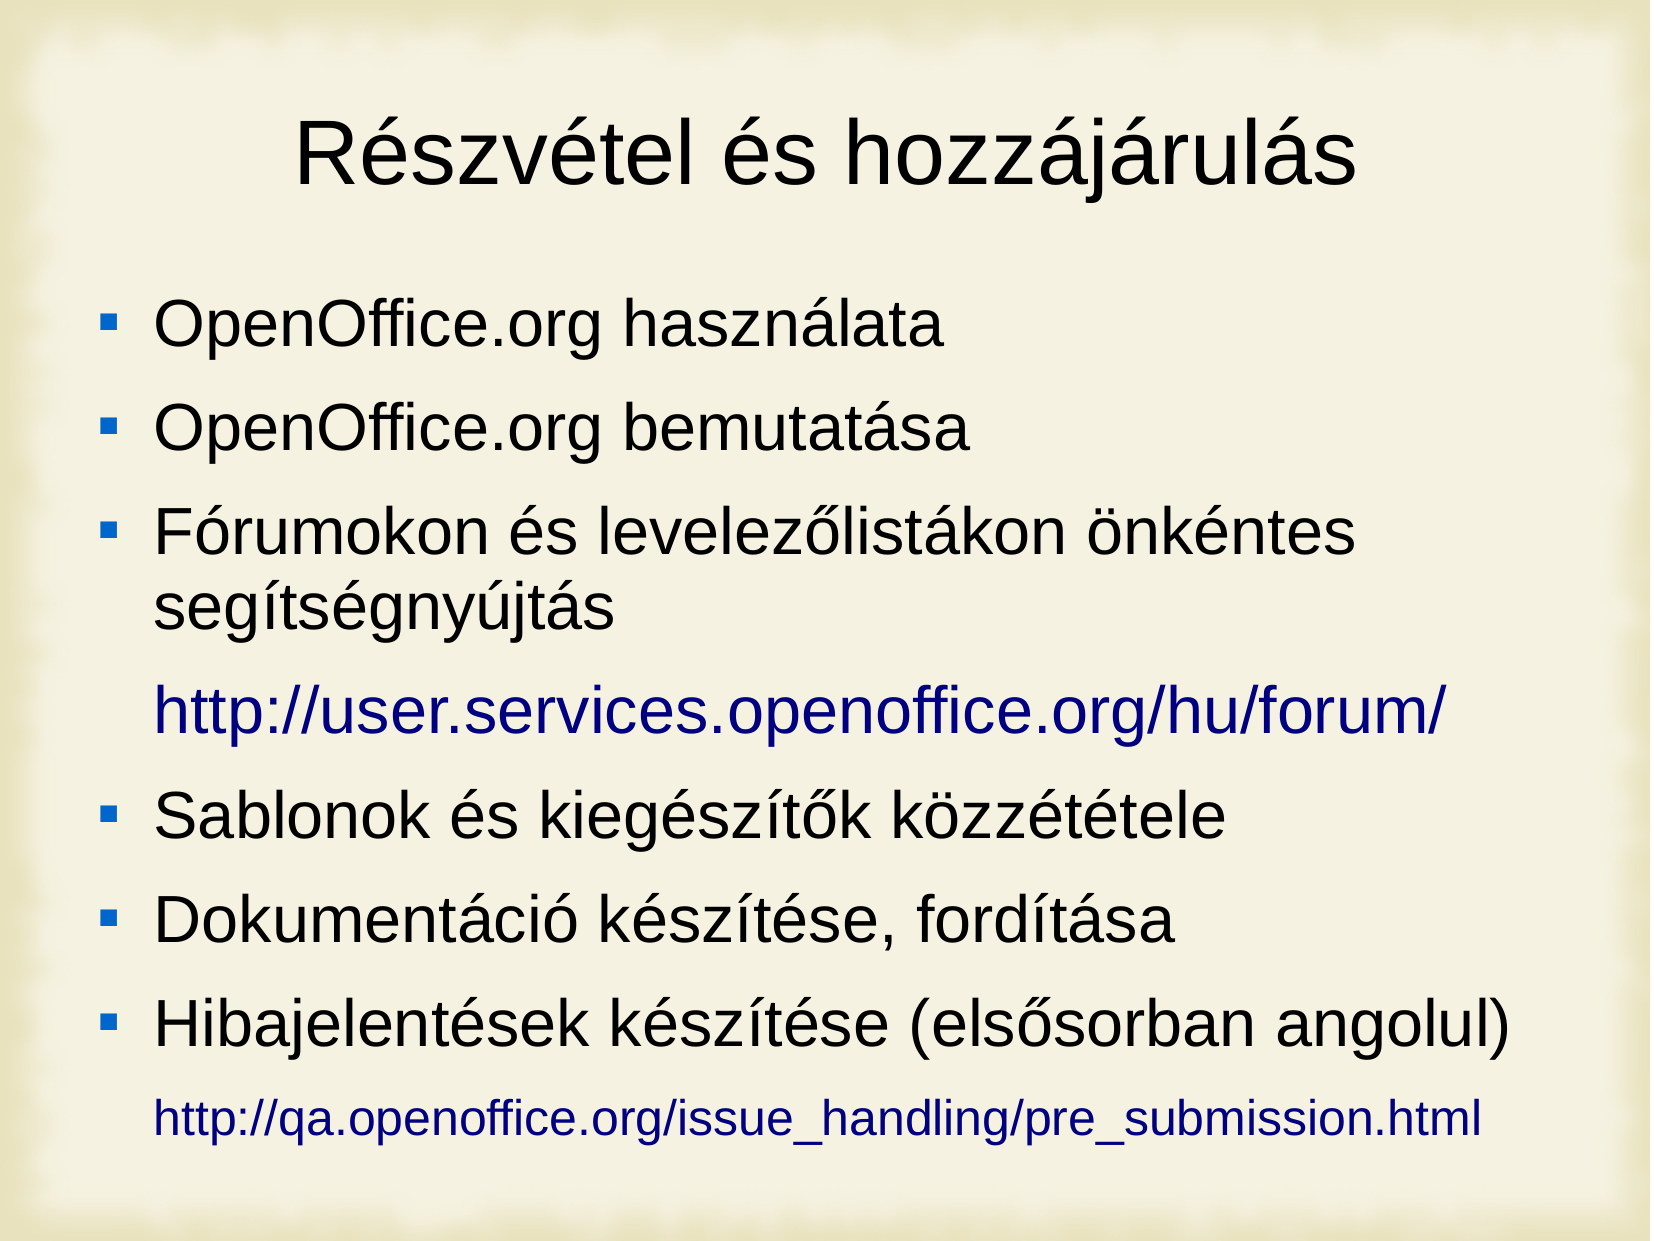

# Részvétel és hozzájárulás
OpenOffice.org használata
OpenOffice.org bemutatása
Fórumokon és levelezőlistákon önkéntes segítségnyújtás
http://user.services.openoffice.org/hu/forum/
Sablonok és kiegészítők közzététele
Dokumentáció készítése, fordítása
Hibajelentések készítése (elsősorban angolul)
http://qa.openoffice.org/issue_handling/pre_submission.html